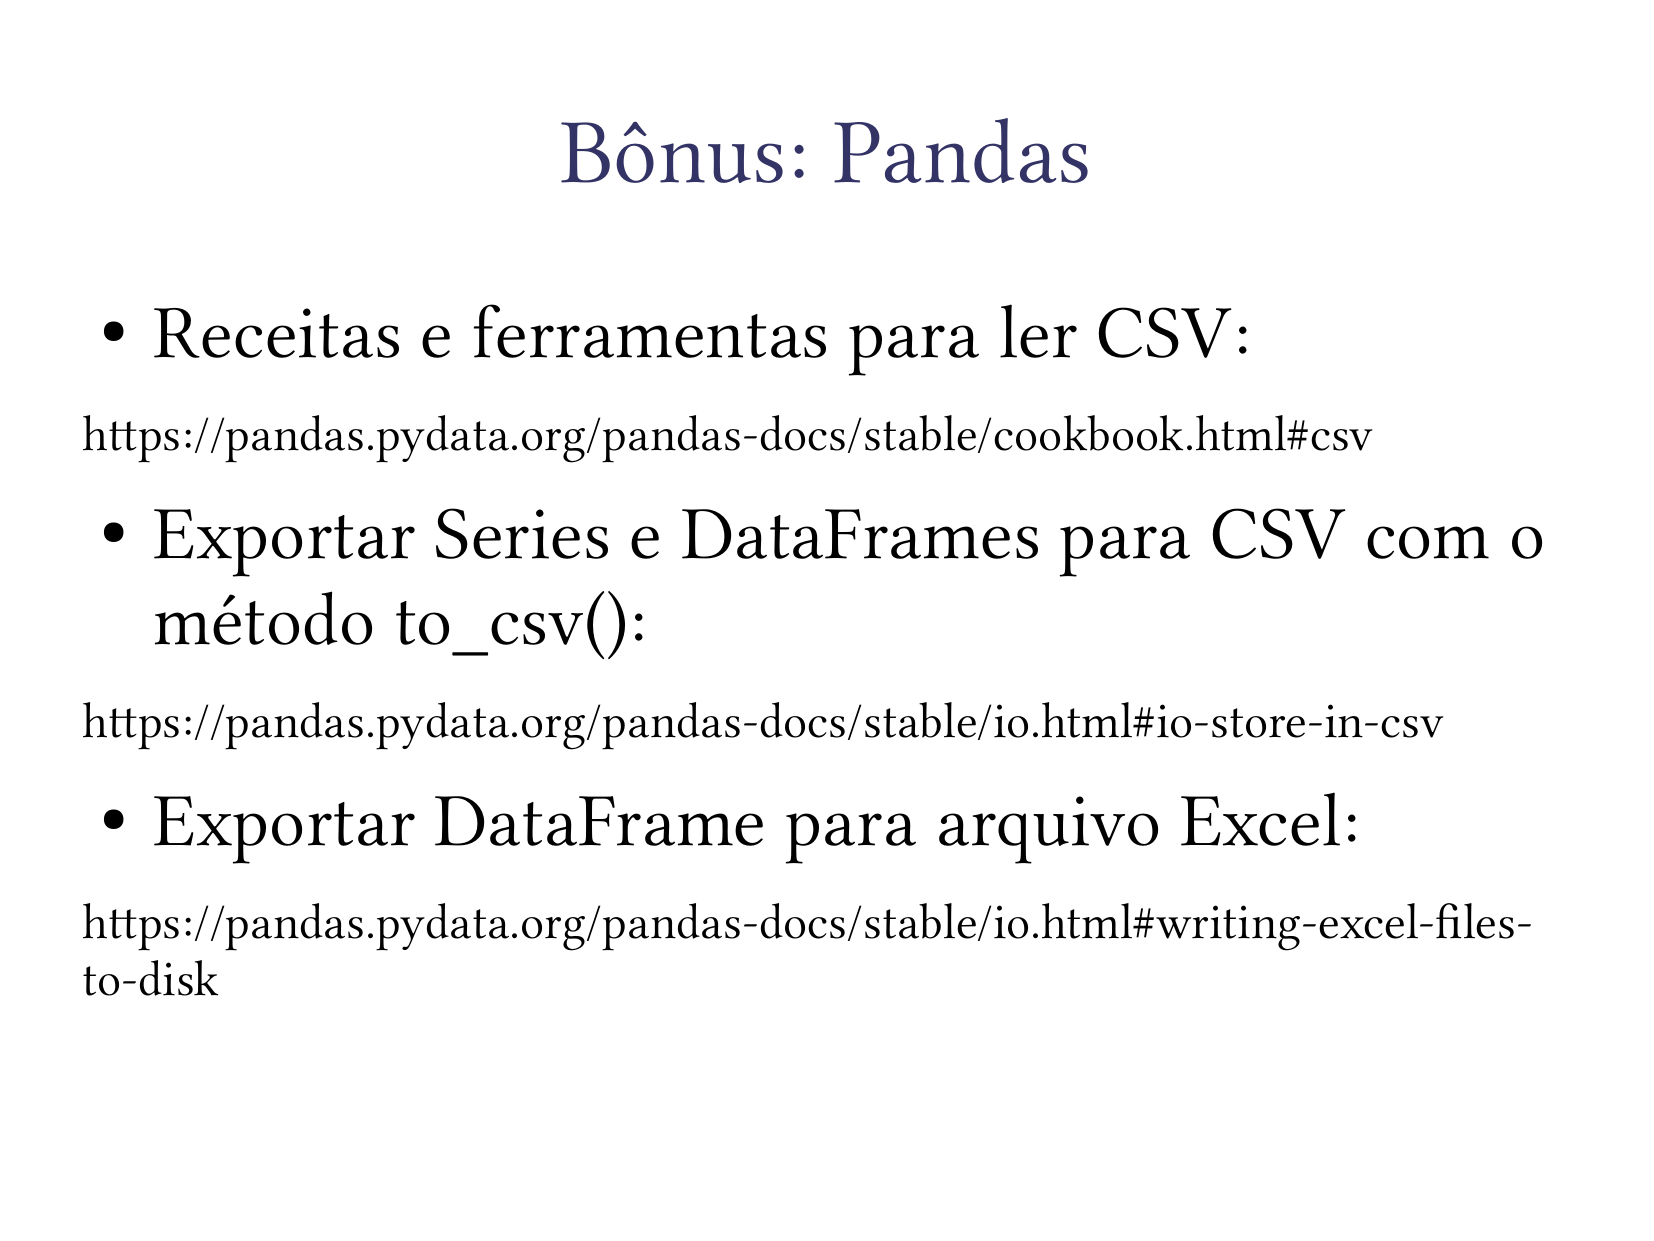

# Bônus: Pandas
Receitas e ferramentas para ler CSV:
https://pandas.pydata.org/pandas-docs/stable/cookbook.html#csv
Exportar Series e DataFrames para CSV com o método to_csv():
https://pandas.pydata.org/pandas-docs/stable/io.html#io-store-in-csv
Exportar DataFrame para arquivo Excel:
https://pandas.pydata.org/pandas-docs/stable/io.html#writing-excel-files-to-disk